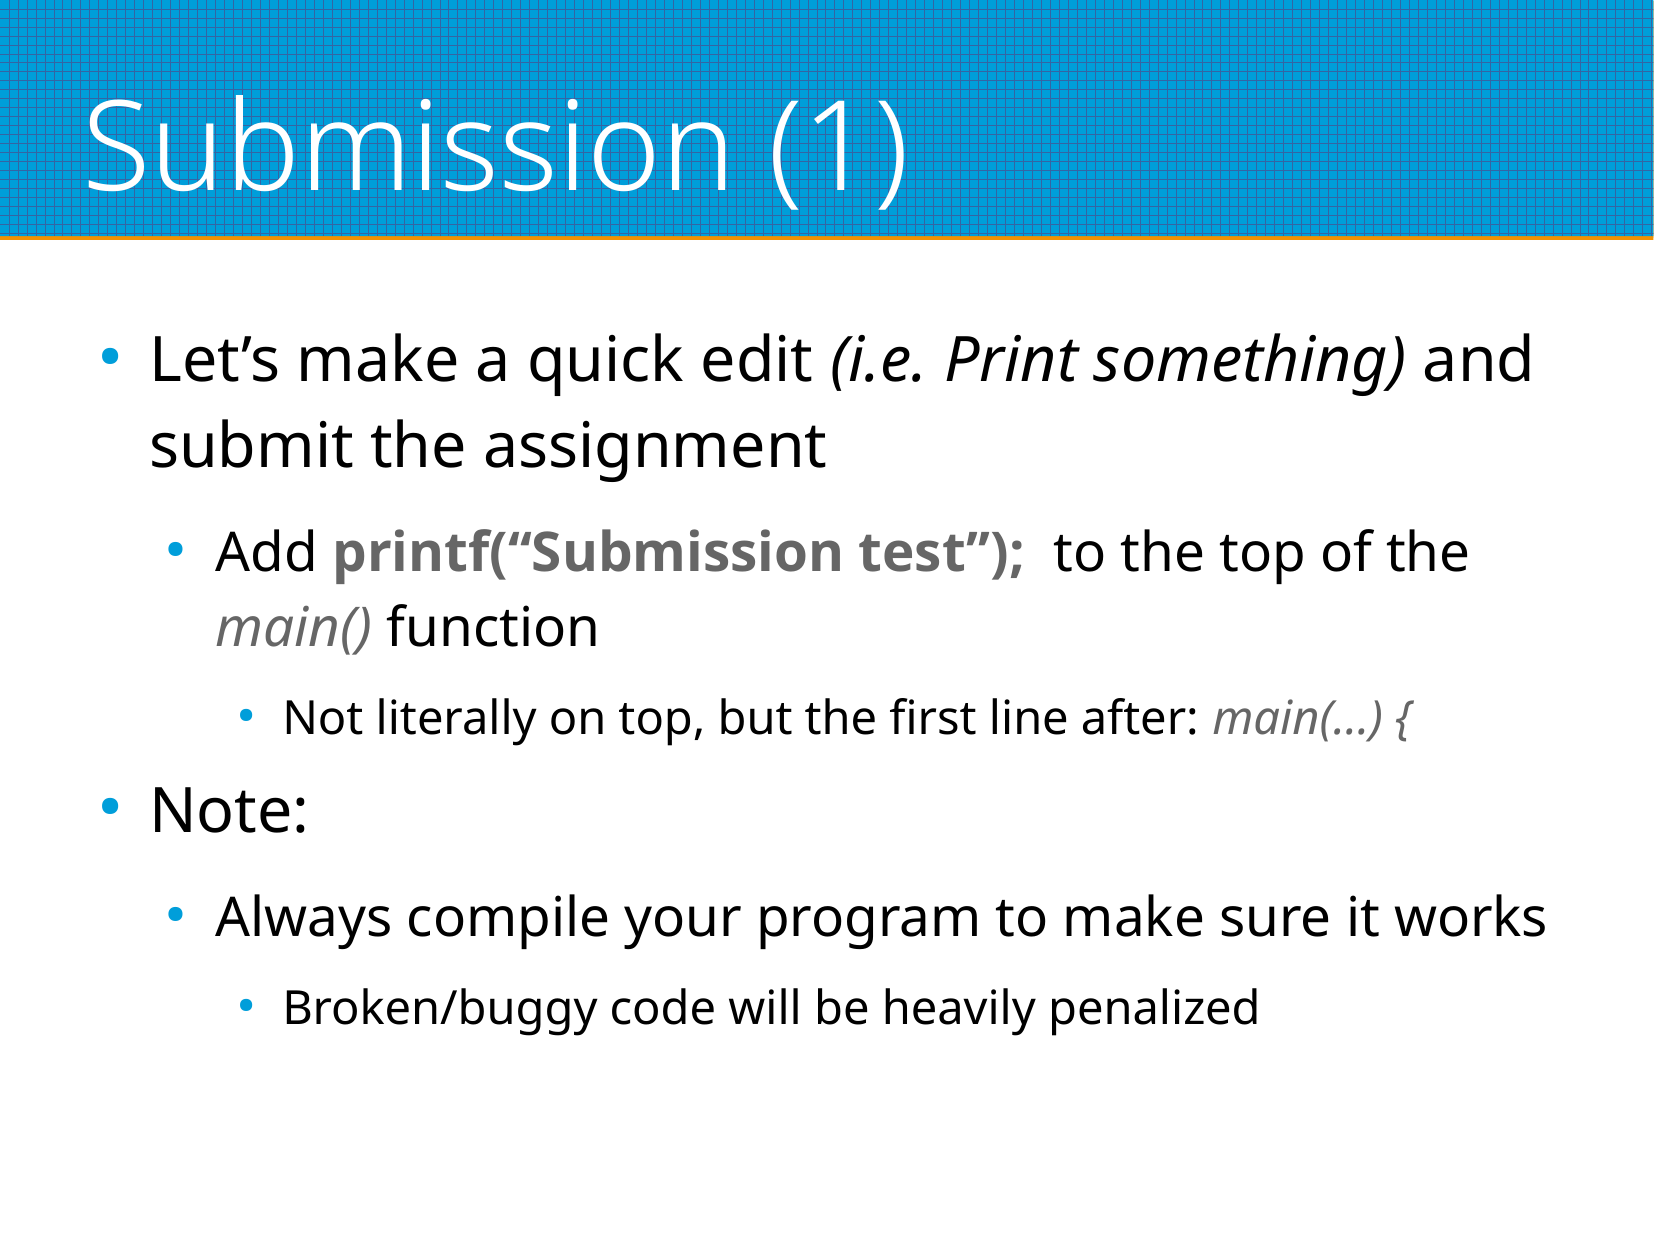

# Submission (1)
Let’s make a quick edit (i.e. Print something) and submit the assignment
Add printf(‘‘Submission test’’); to the top of the main() function
Not literally on top, but the first line after: main(…) {
Note:
Always compile your program to make sure it works
Broken/buggy code will be heavily penalized